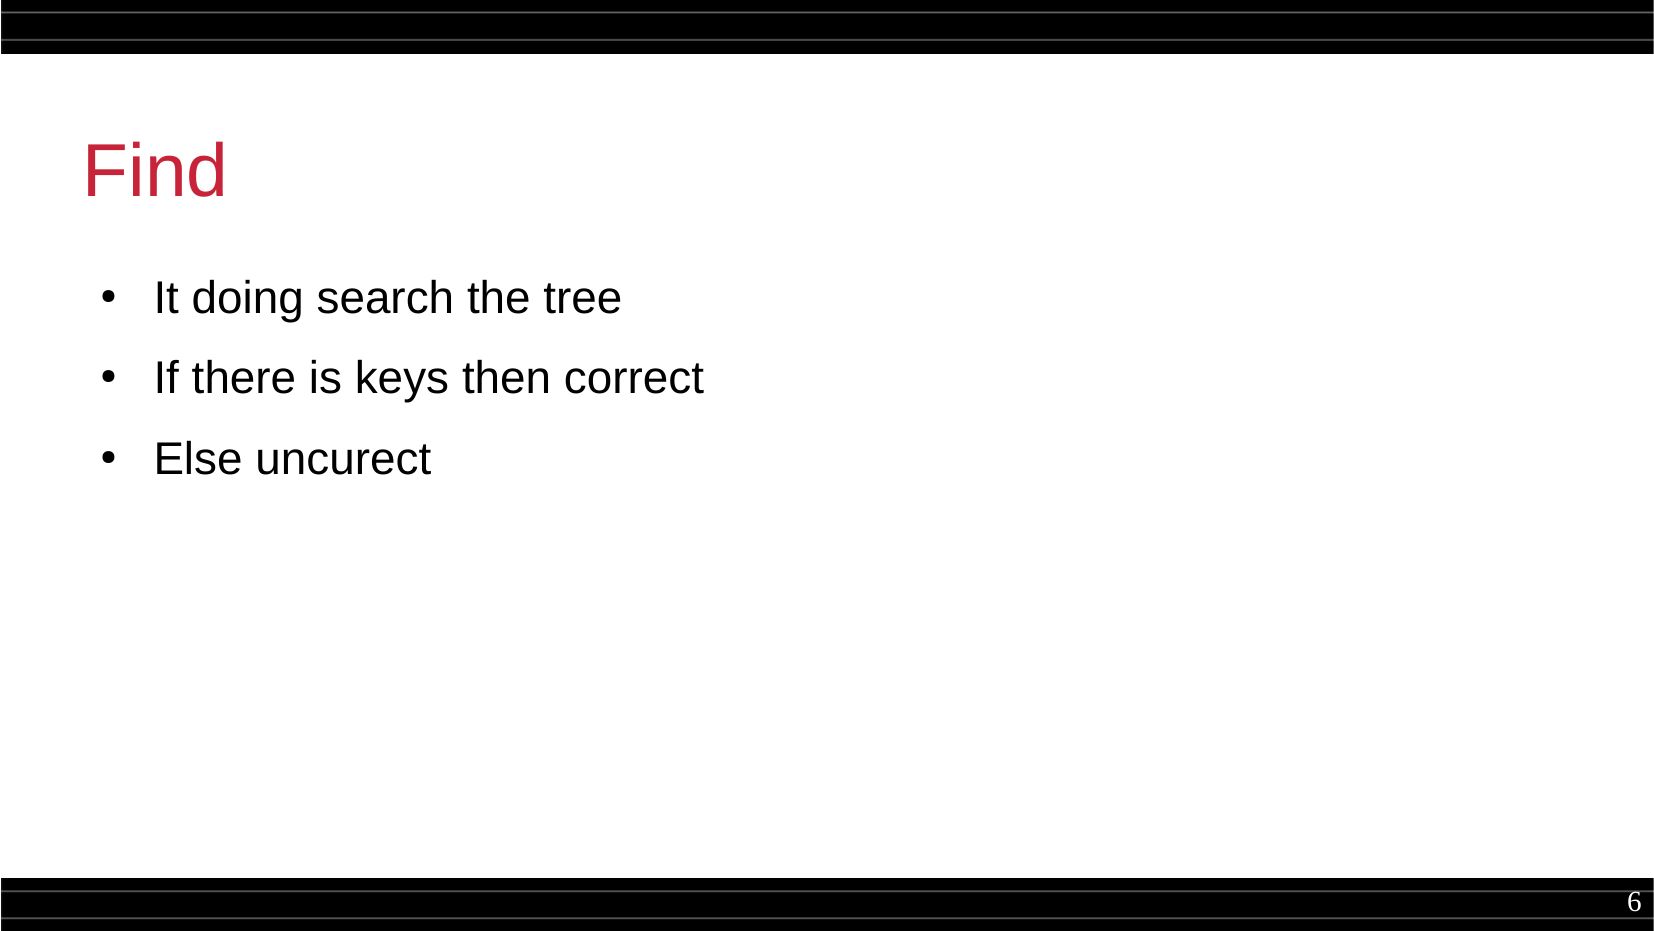

# Find
It doing search the tree
If there is keys then correct
Else uncurect